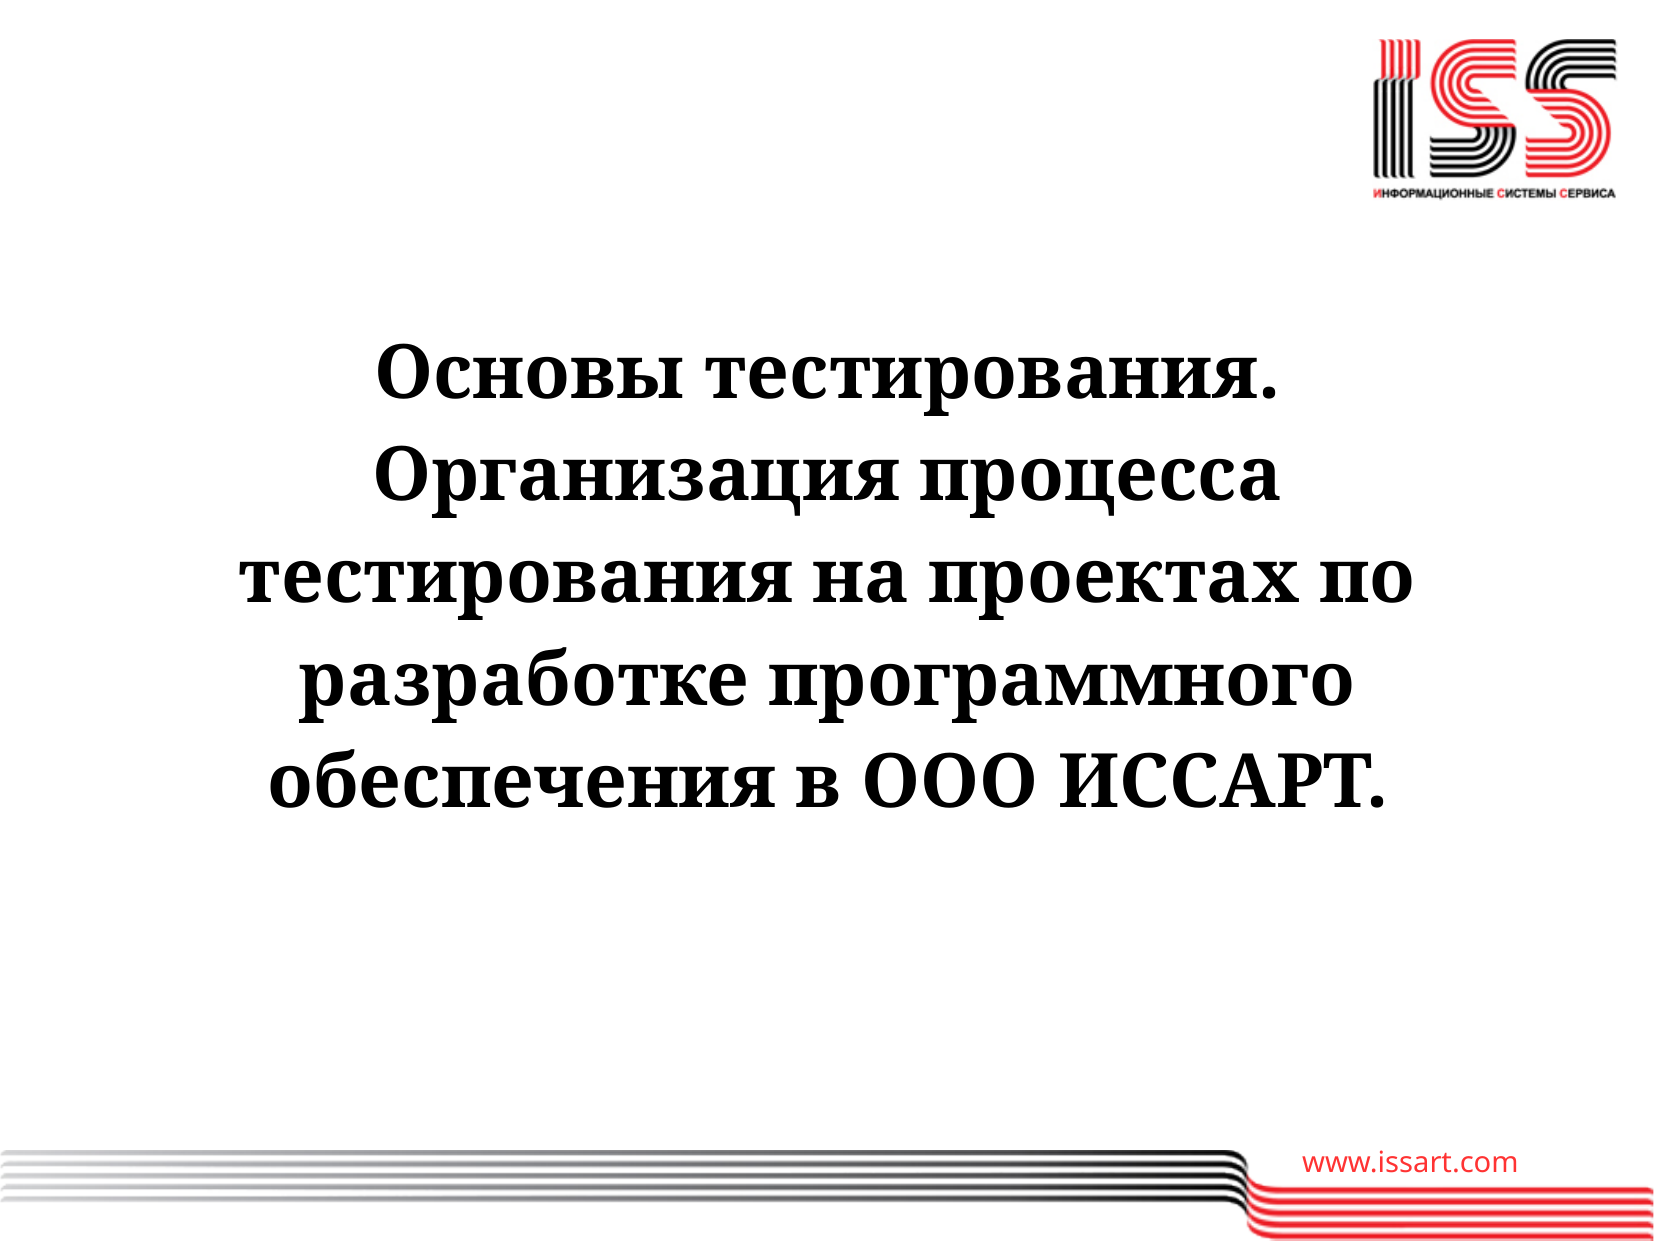

# Основы тестирования. Организация процесса тестирования на проектах по разработке программного обеспечения в ООО ИССАРТ.
www.issart.com